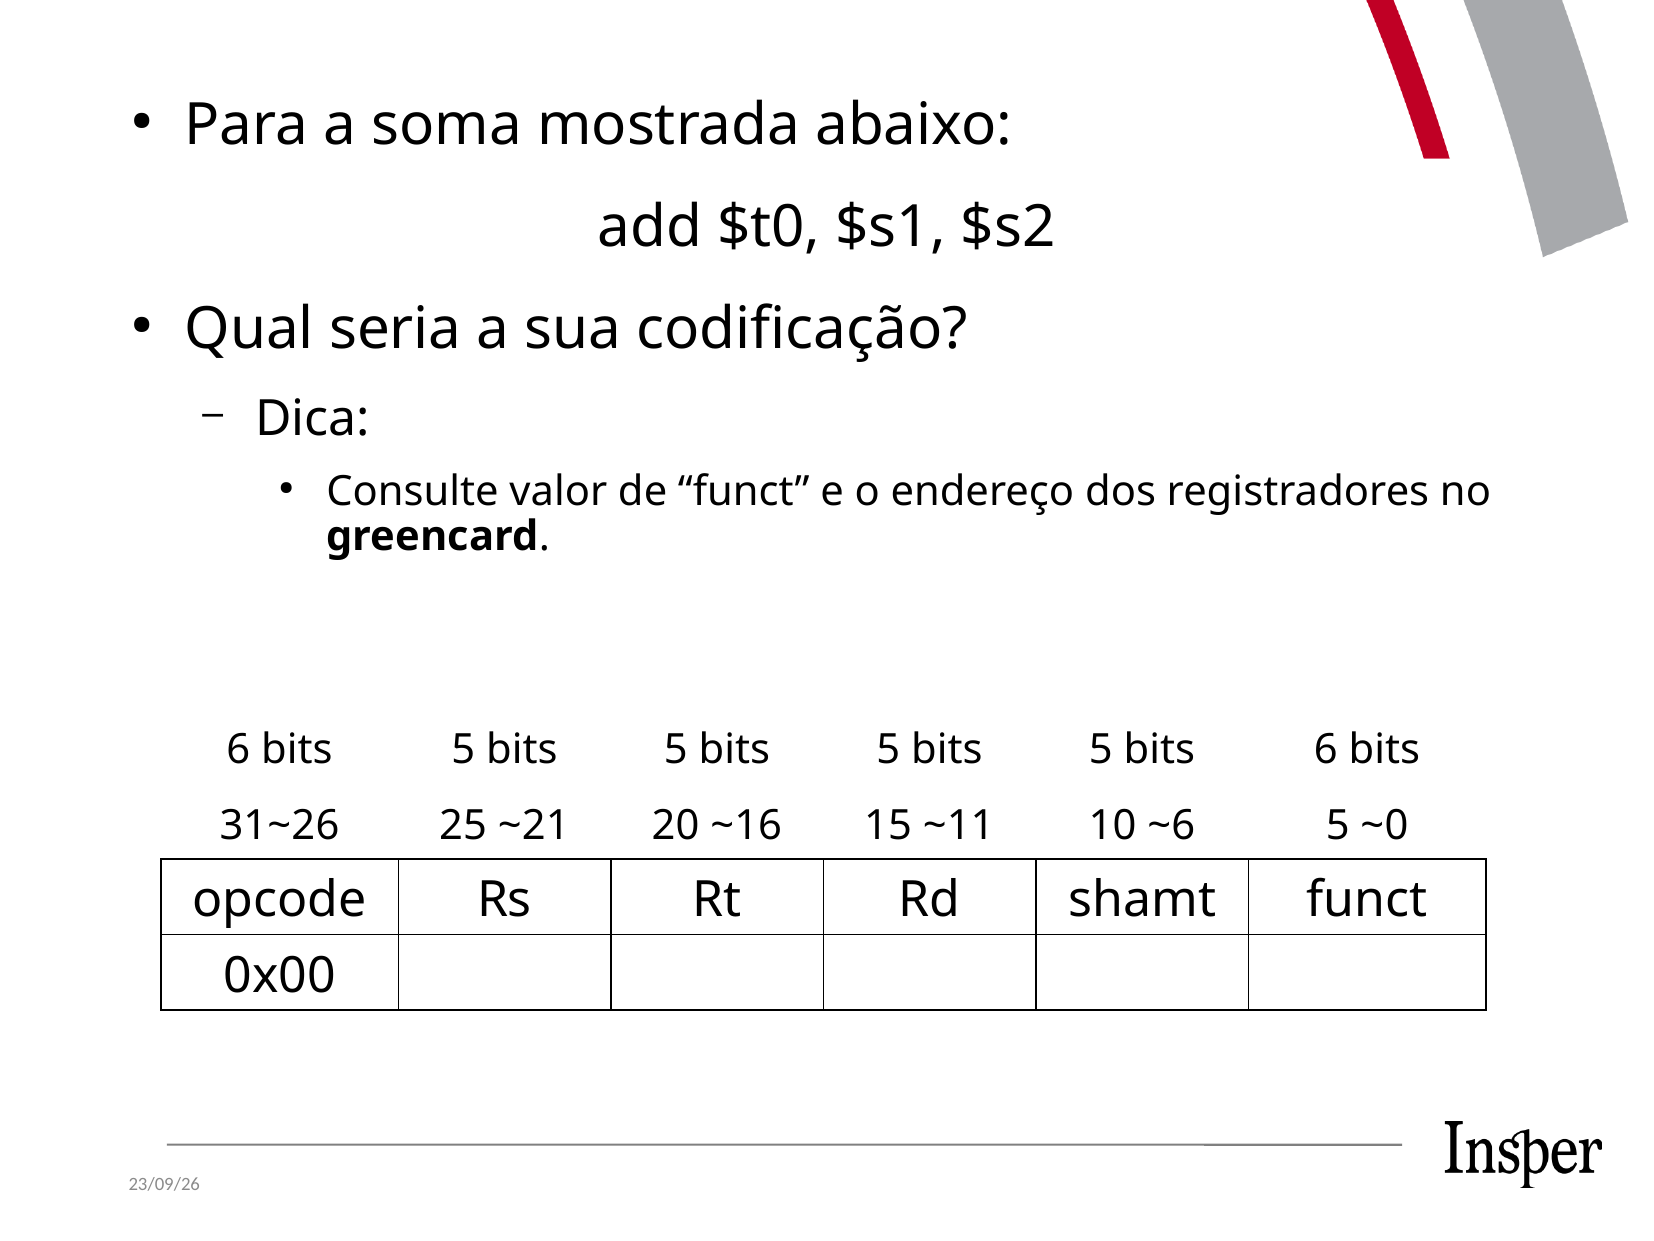

# Para a soma mostrada abaixo:
add $t0, $s1, $s2
Qual seria a sua codificação?
Dica:
Consulte valor de “funct” e o endereço dos registradores no greencard.
6 bits
31~26
5 bits
25 ~21
5 bits
20 ~16
5 bits
15 ~11
5 bits
10 ~6
6 bits
5 ~0
opcode
Rs
Rt
Rd
shamt
funct
0x00